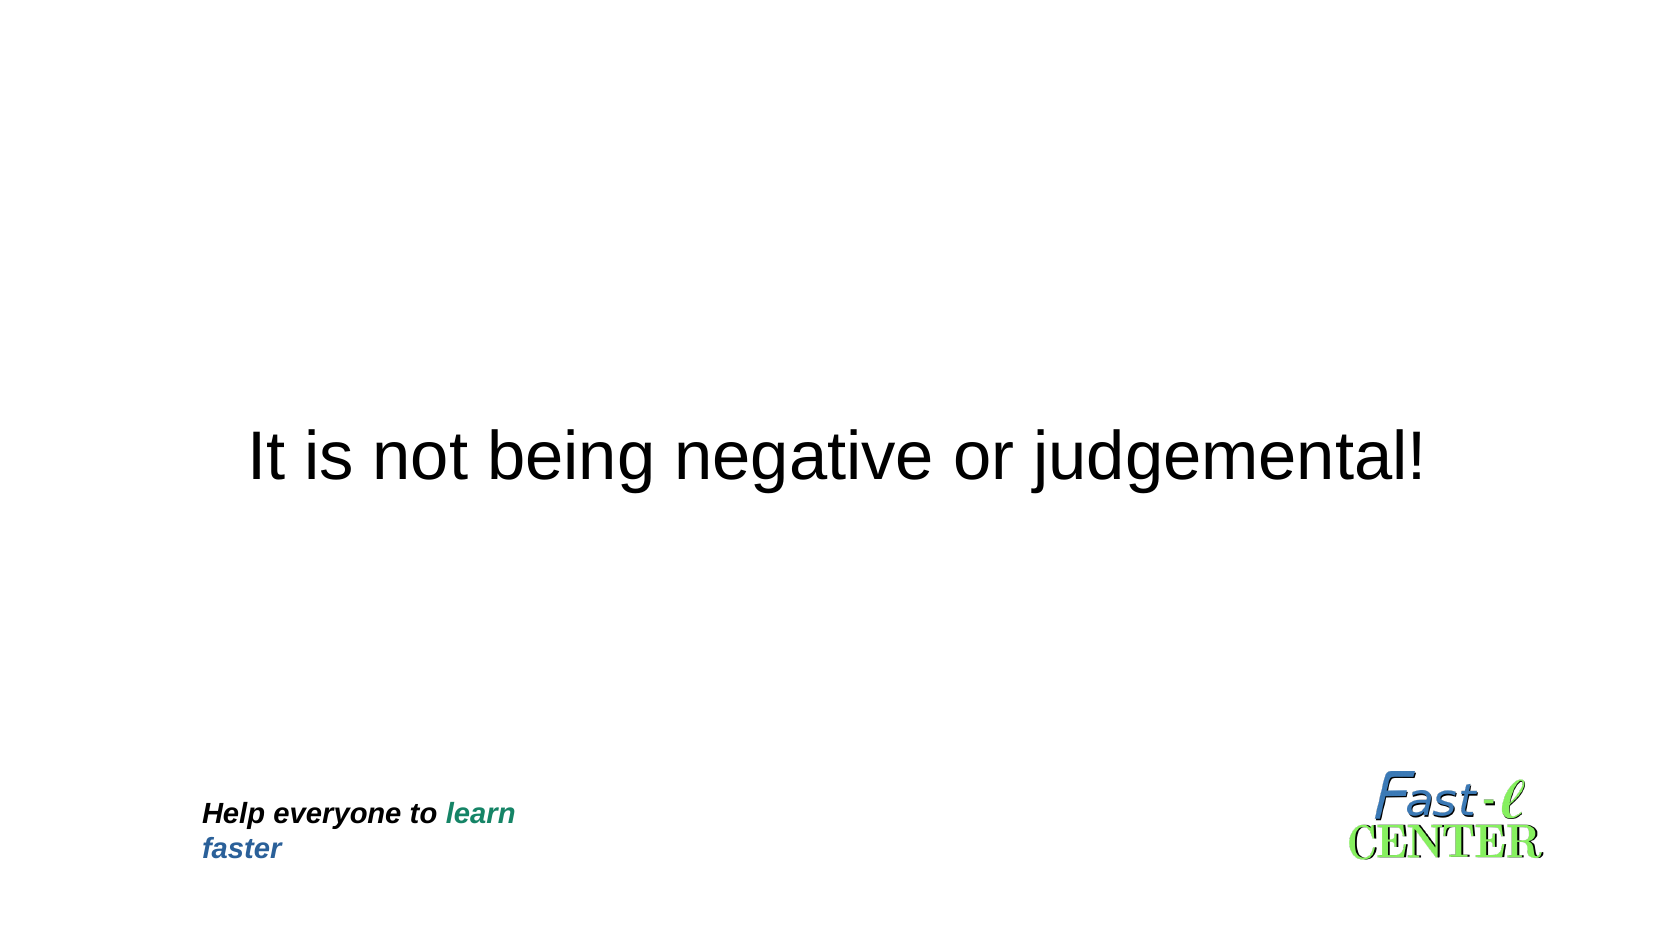

It is not being negative or judgemental!
Help everyone to learn faster